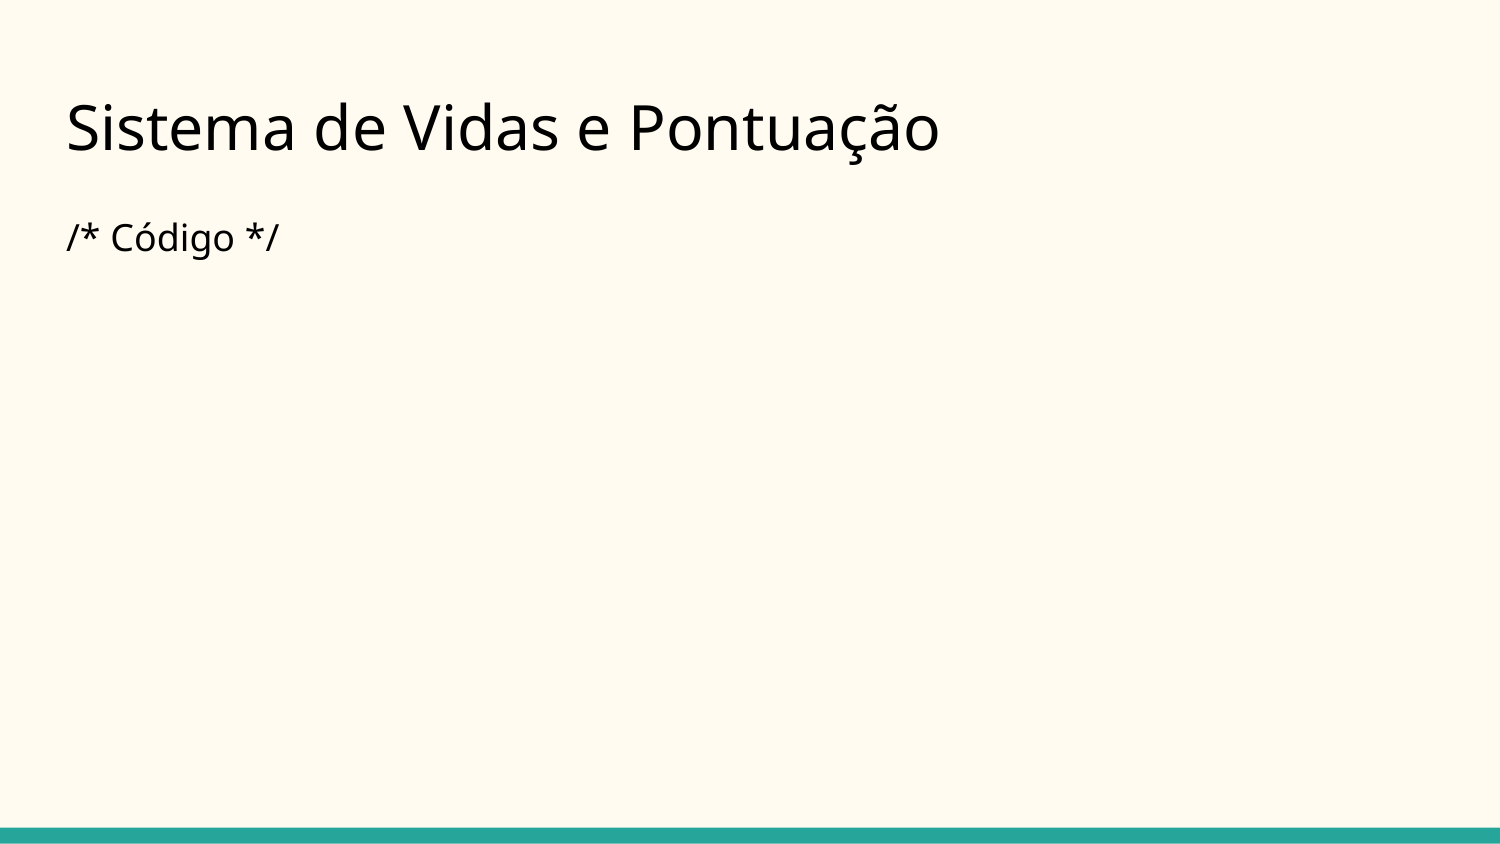

# Sistema de Vidas e Pontuação
/* Código */